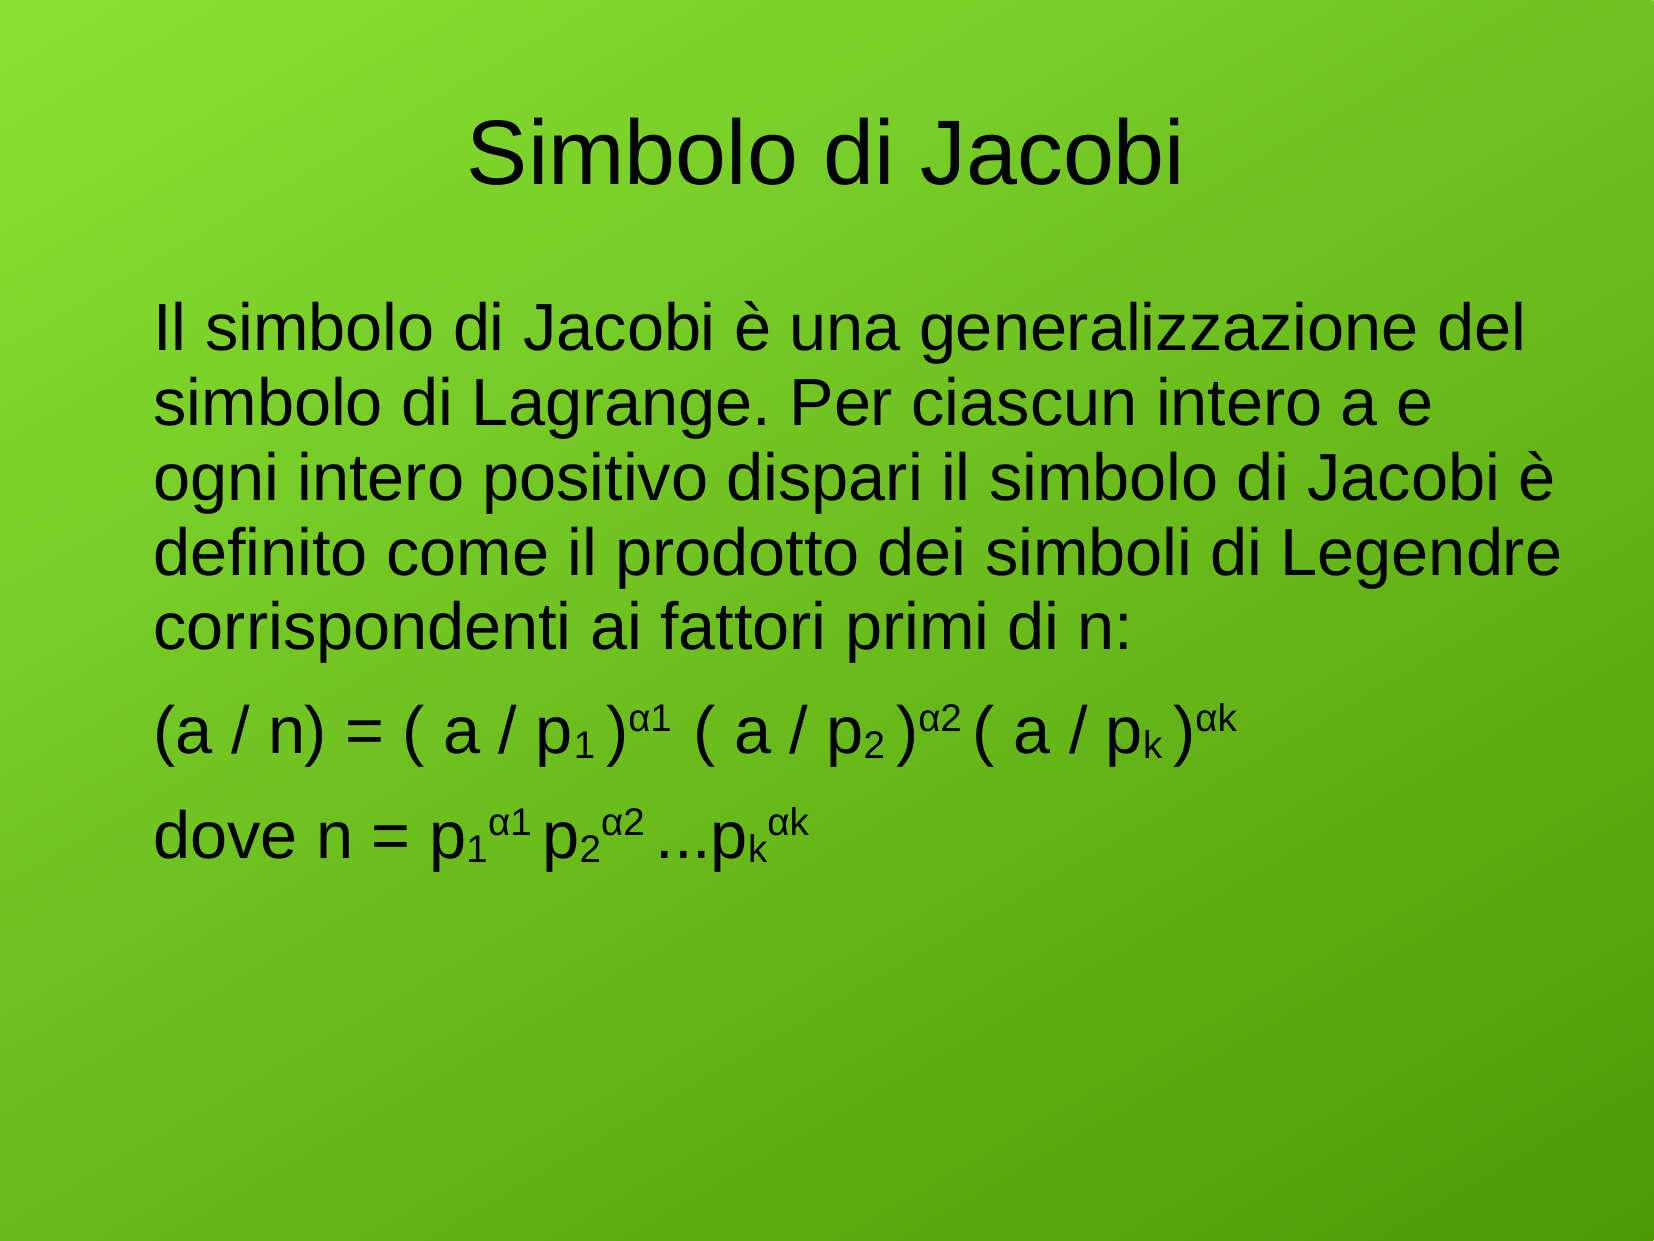

# Simbolo di Jacobi
Il simbolo di Jacobi è una generalizzazione del simbolo di Lagrange. Per ciascun intero a e ogni intero positivo dispari il simbolo di Jacobi è definito come il prodotto dei simboli di Legendre corrispondenti ai fattori primi di n:
(a / n) = ( a / p1 )α1 ( a / p2 )α2 ( a / pk )αk
dove n = p1α1 p2α2 ...pkαk